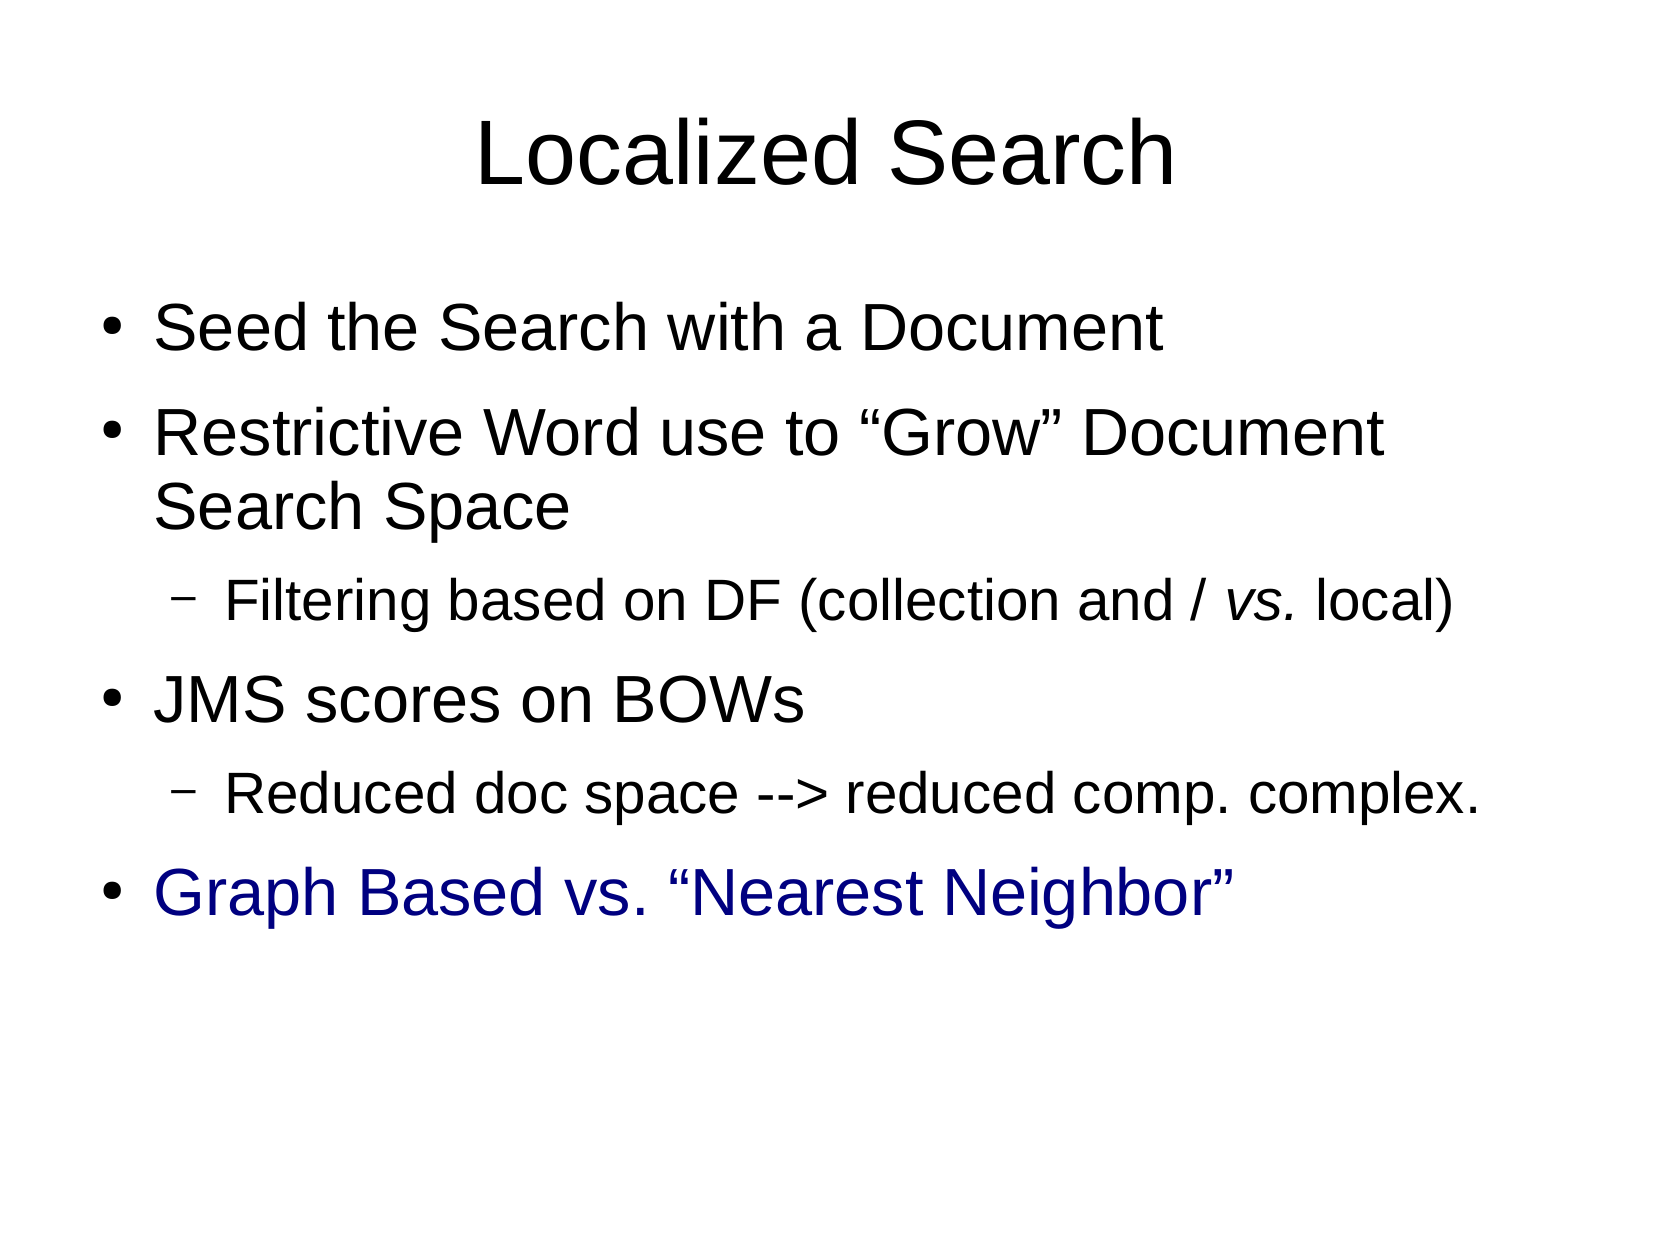

# Localized Search
Seed the Search with a Document
Restrictive Word use to “Grow” Document Search Space
Filtering based on DF (collection and / vs. local)
JMS scores on BOWs
Reduced doc space --> reduced comp. complex.
Graph Based vs. “Nearest Neighbor”